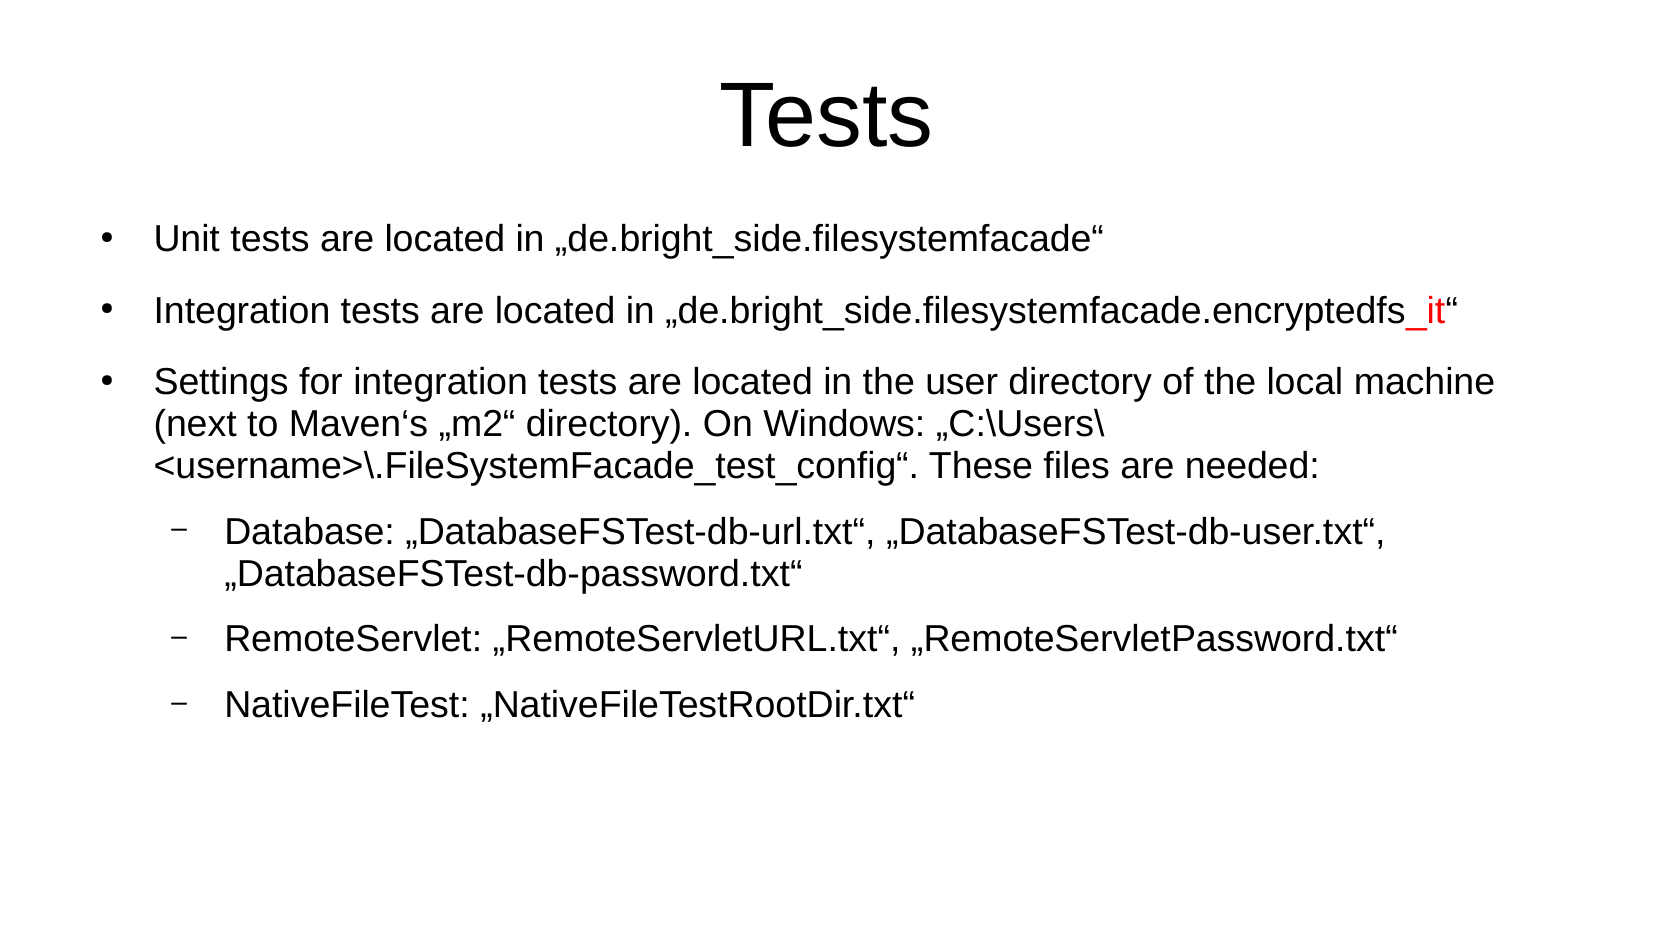

# Tests
Unit tests are located in „de.bright_side.filesystemfacade“
Integration tests are located in „de.bright_side.filesystemfacade.encryptedfs_it“
Settings for integration tests are located in the user directory of the local machine (next to Maven‘s „m2“ directory). On Windows: „C:\Users\<username>\.FileSystemFacade_test_config“. These files are needed:
Database: „DatabaseFSTest-db-url.txt“, „DatabaseFSTest-db-user.txt“, „DatabaseFSTest-db-password.txt“
RemoteServlet: „RemoteServletURL.txt“, „RemoteServletPassword.txt“
NativeFileTest: „NativeFileTestRootDir.txt“